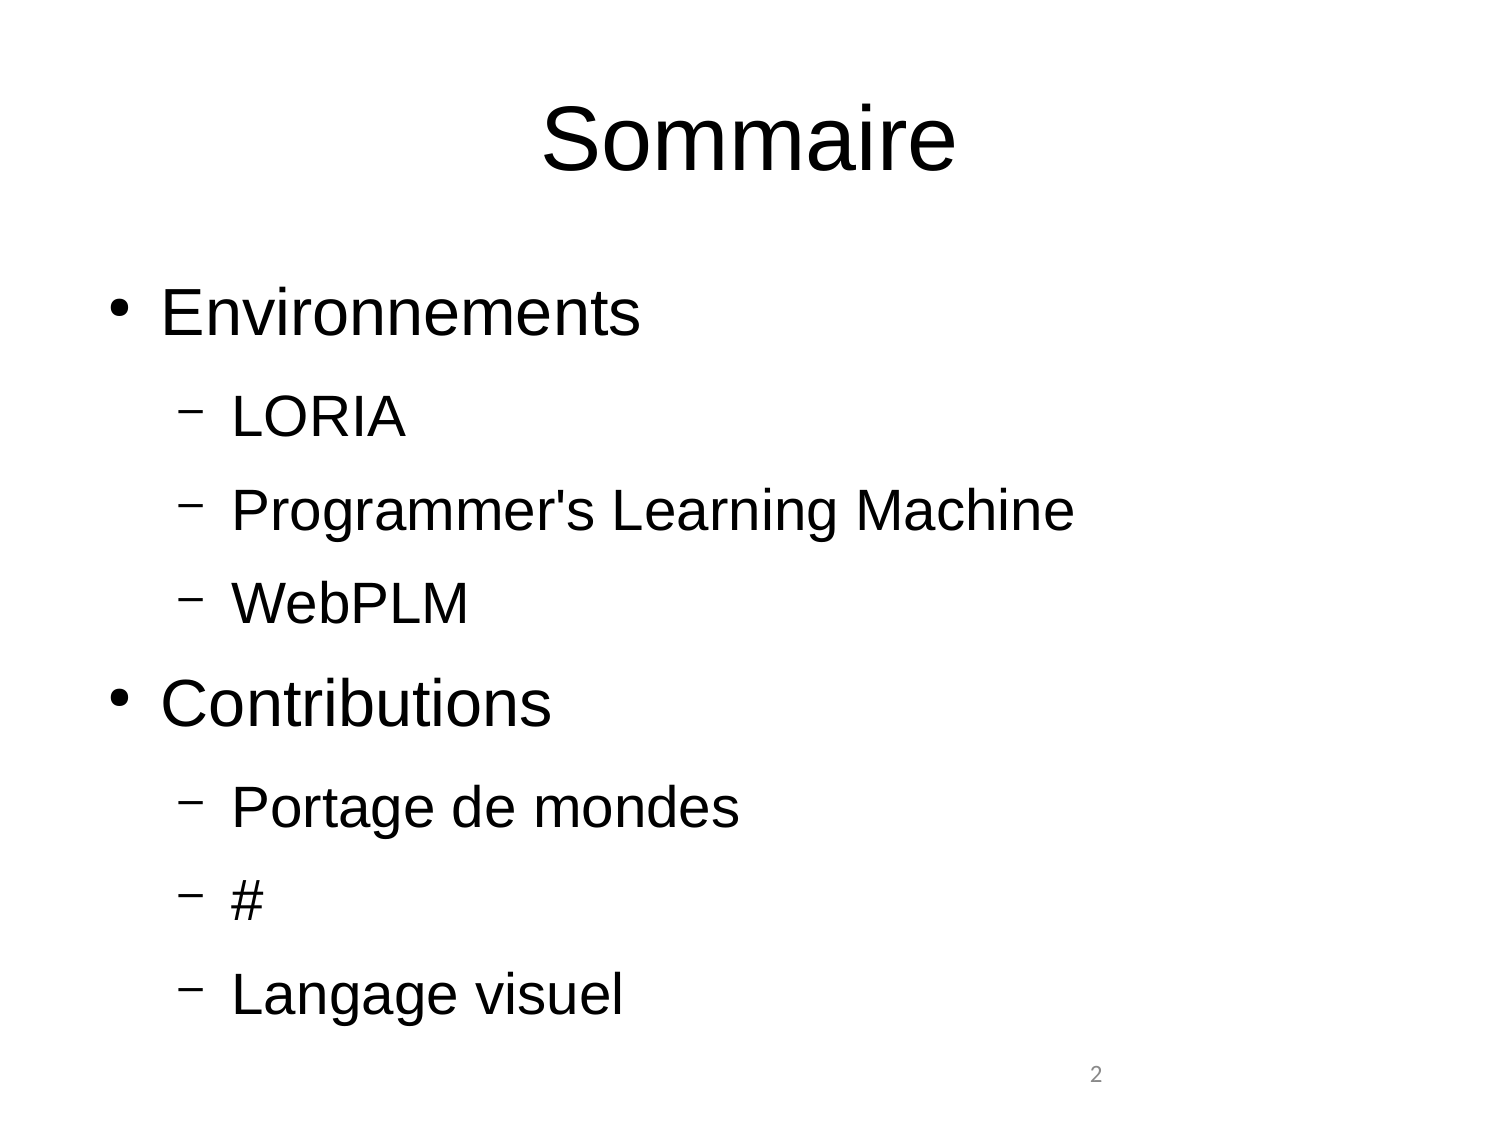

# Sommaire
Environnements
LORIA
Programmer's Learning Machine
WebPLM
Contributions
Portage de mondes
#
Langage visuel
2